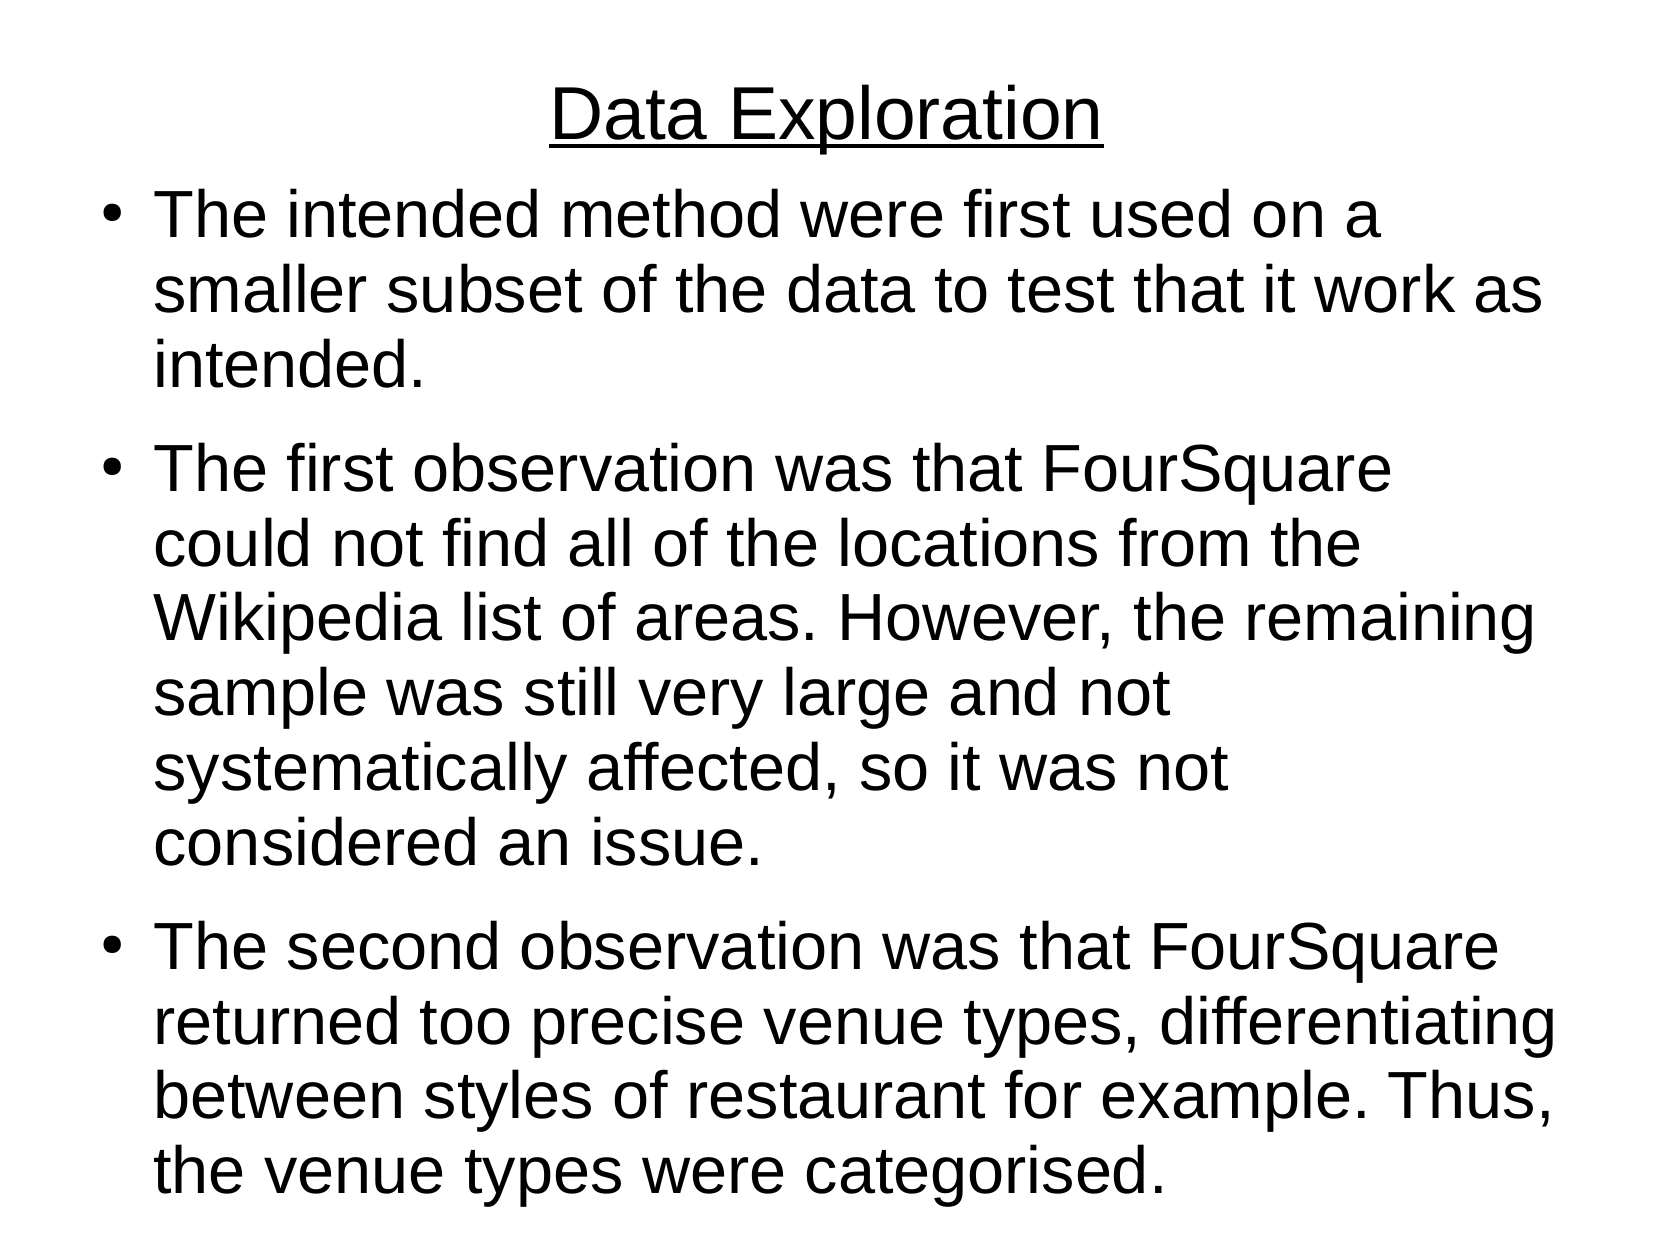

# Data Exploration
The intended method were first used on a smaller subset of the data to test that it work as intended.
The first observation was that FourSquare could not find all of the locations from the Wikipedia list of areas. However, the remaining sample was still very large and not systematically affected, so it was not considered an issue.
The second observation was that FourSquare returned too precise venue types, differentiating between styles of restaurant for example. Thus, the venue types were categorised.